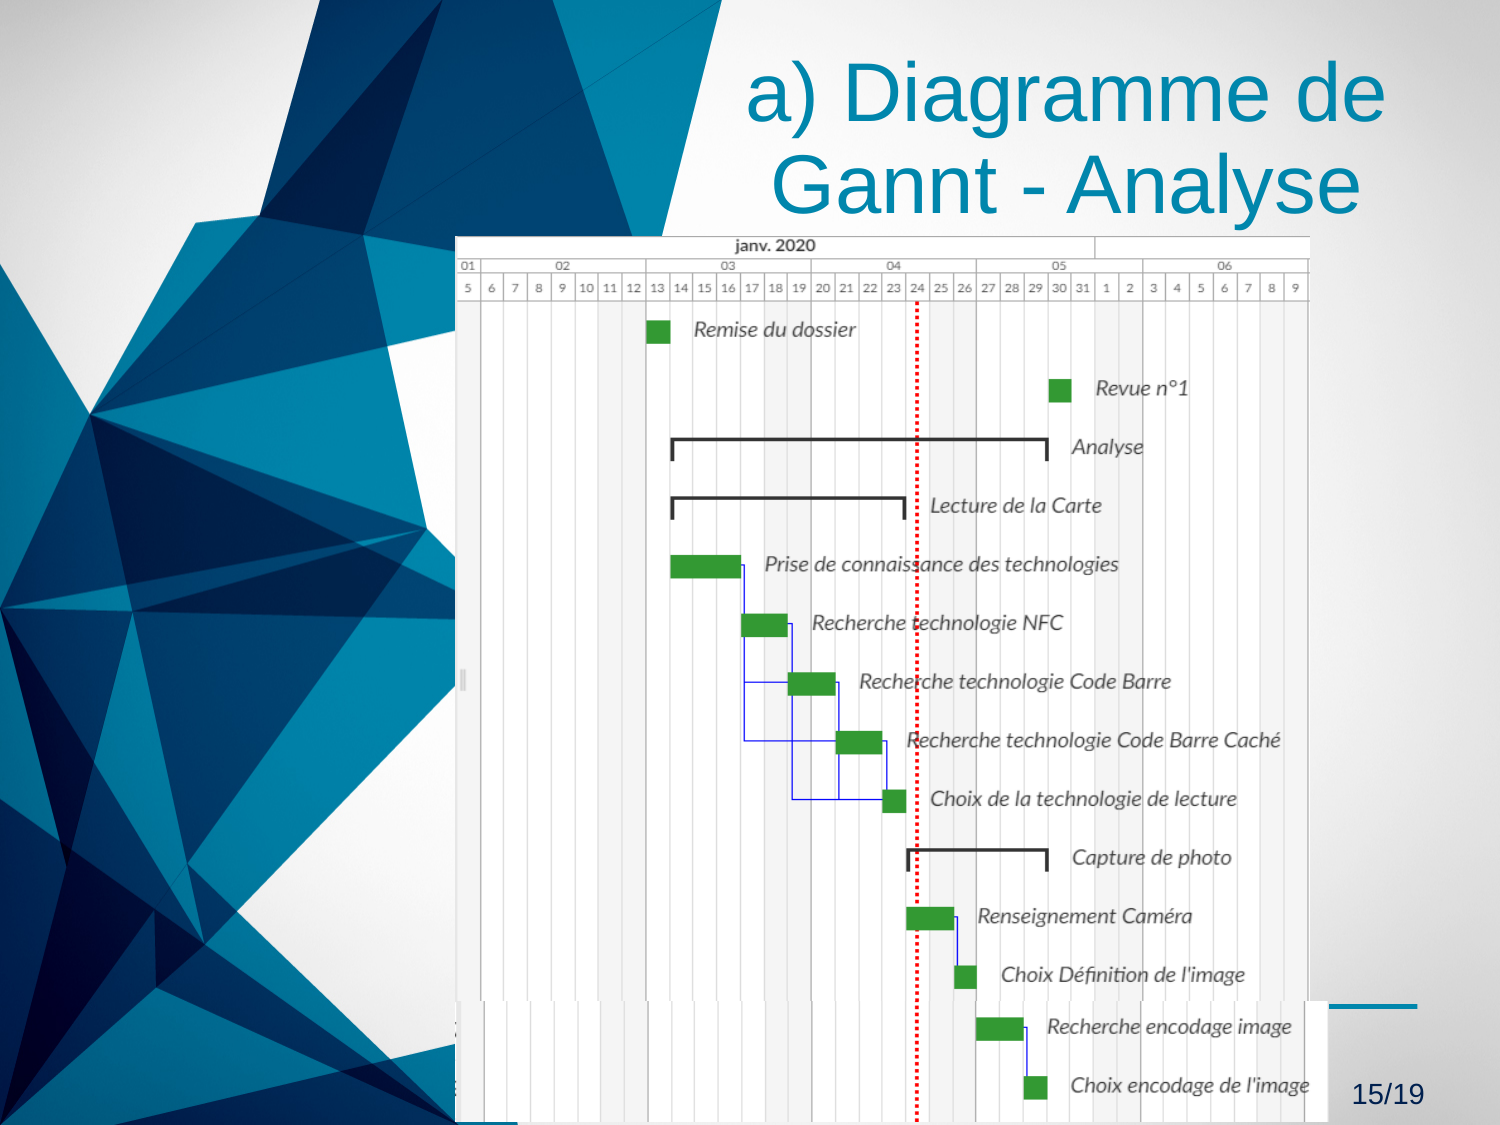

# a) Diagramme de Gannt - Analyse
15